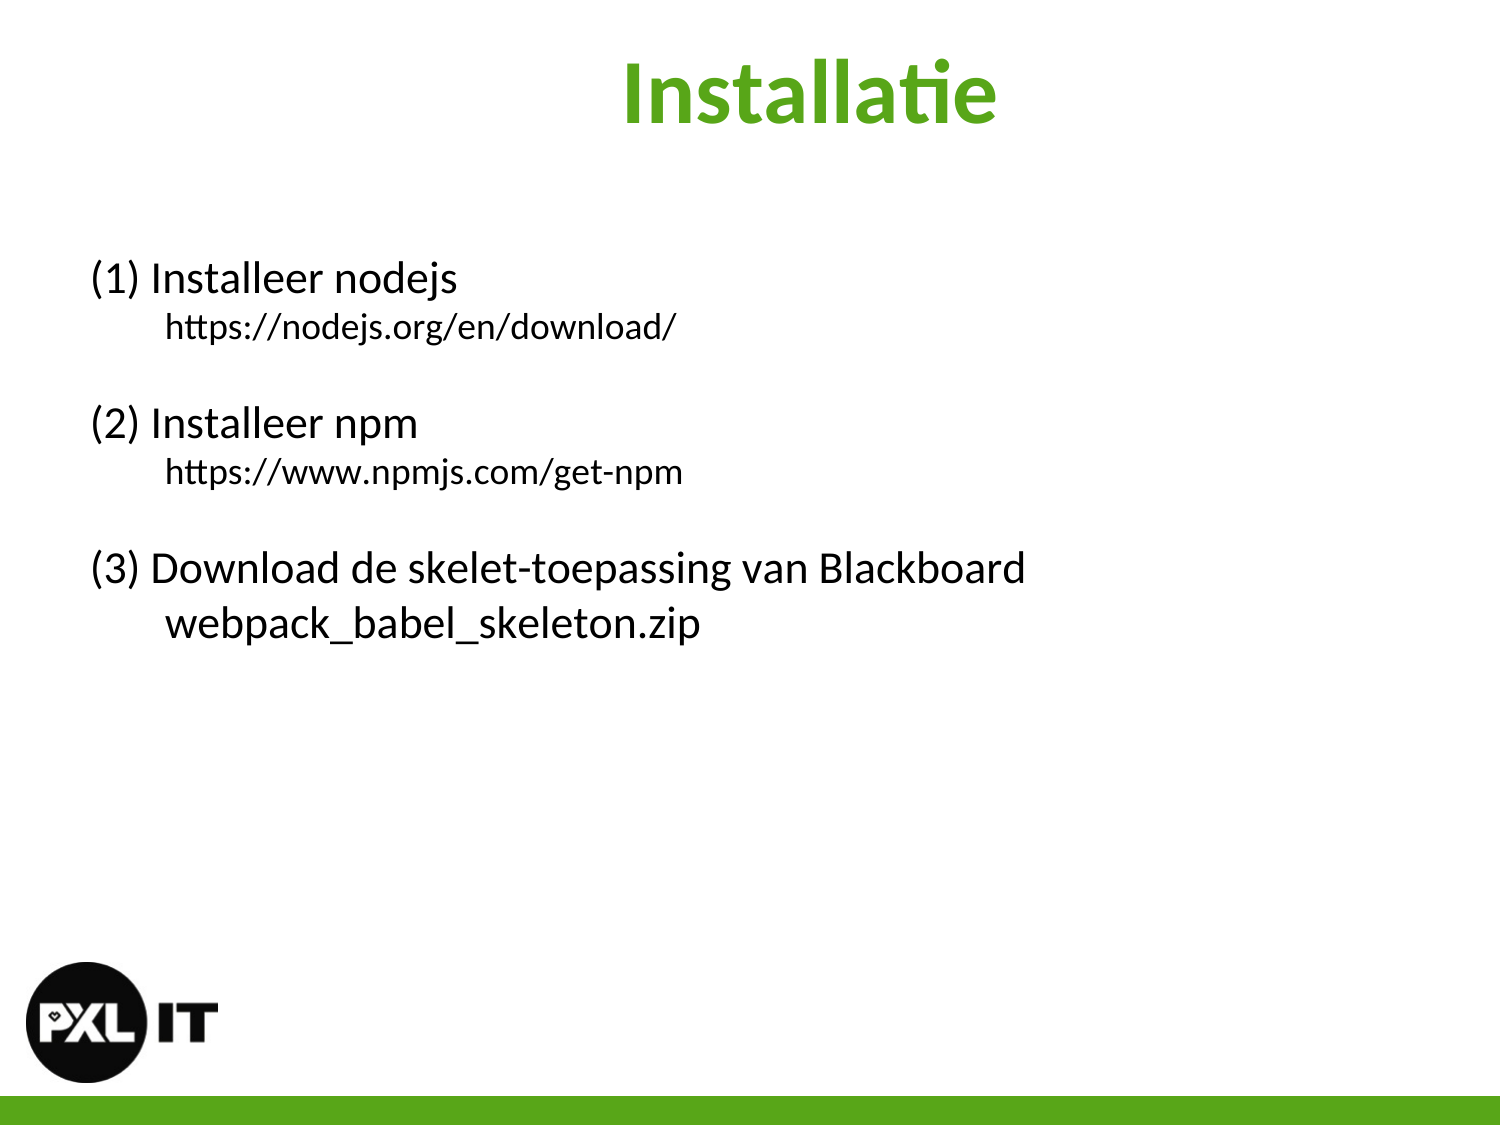

Installatie
(1) Installeer nodejs
	https://nodejs.org/en/download/
(2) Installeer npm
	https://www.npmjs.com/get-npm
(3) Download de skelet-toepassing van Blackboard
	webpack_babel_skeleton.zip